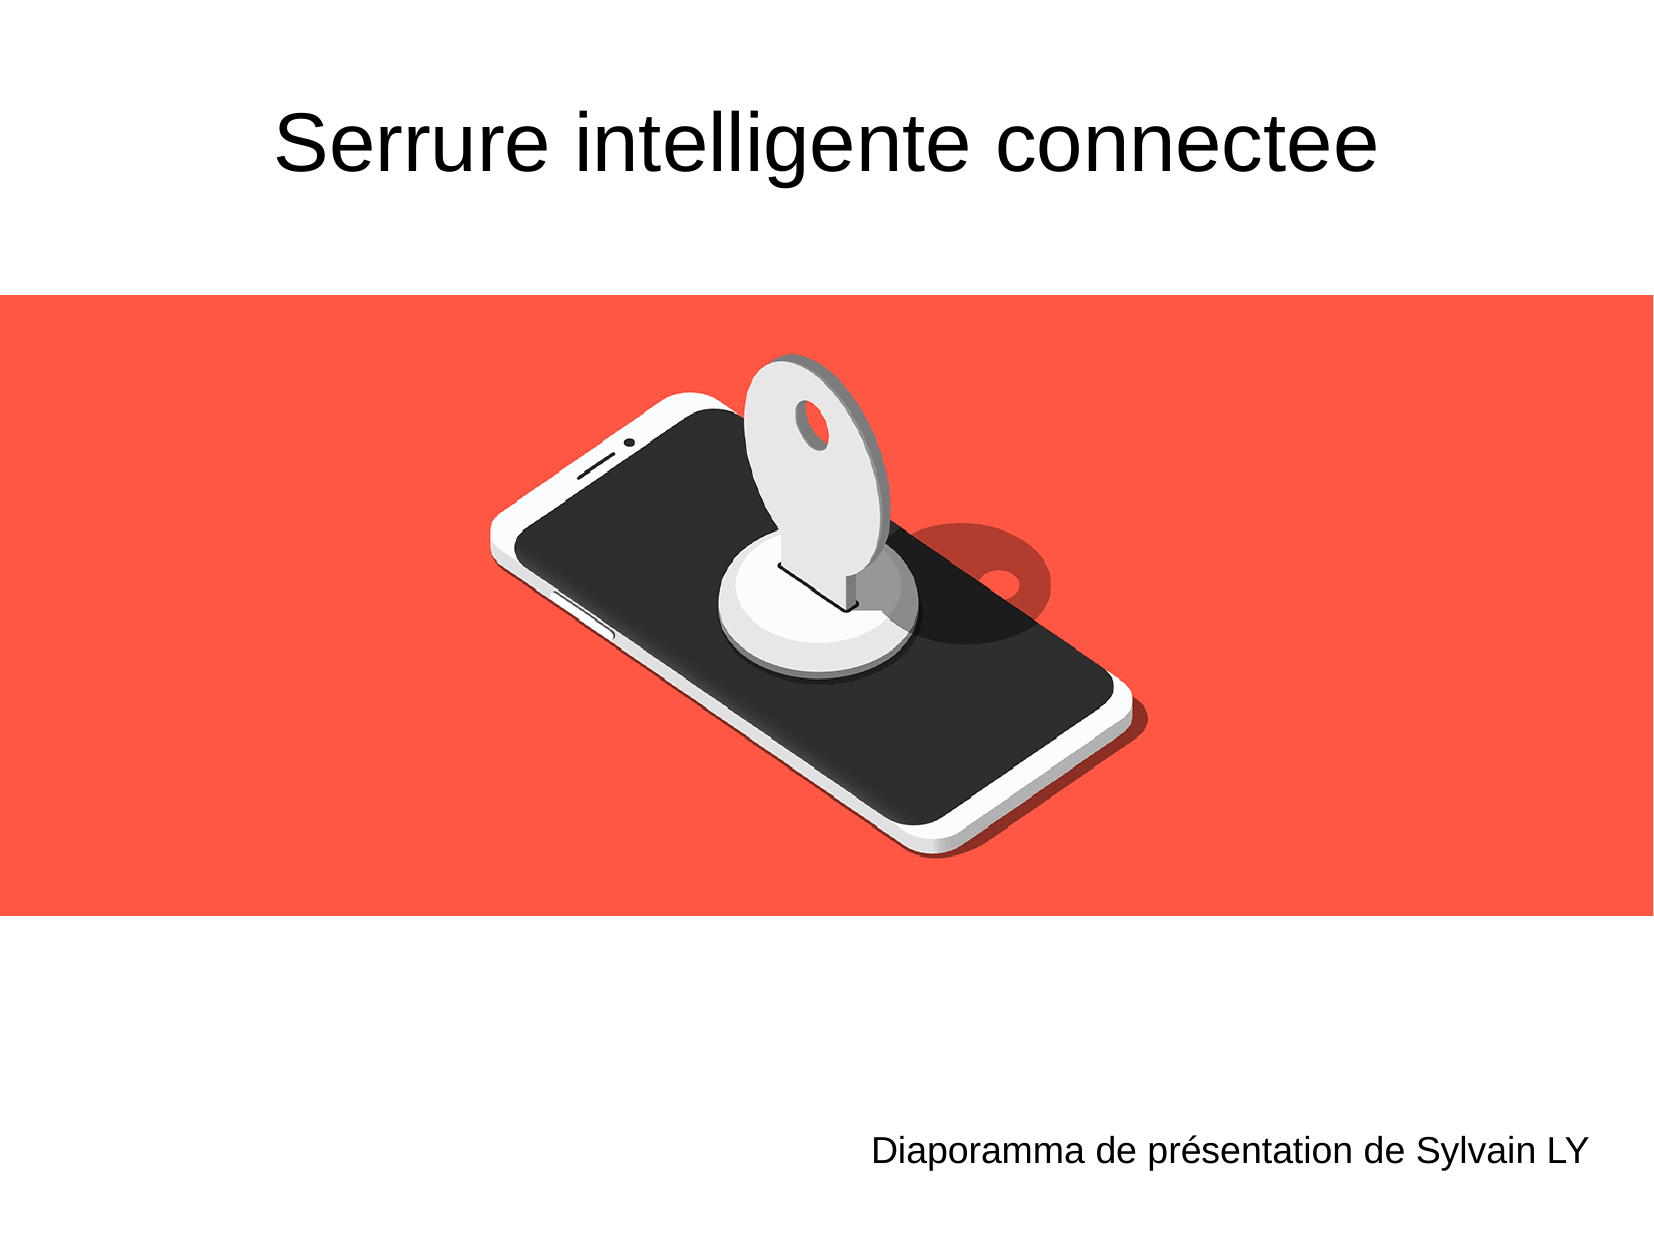

Serrure intelligente connectee
Diaporamma de présentation de Sylvain LY